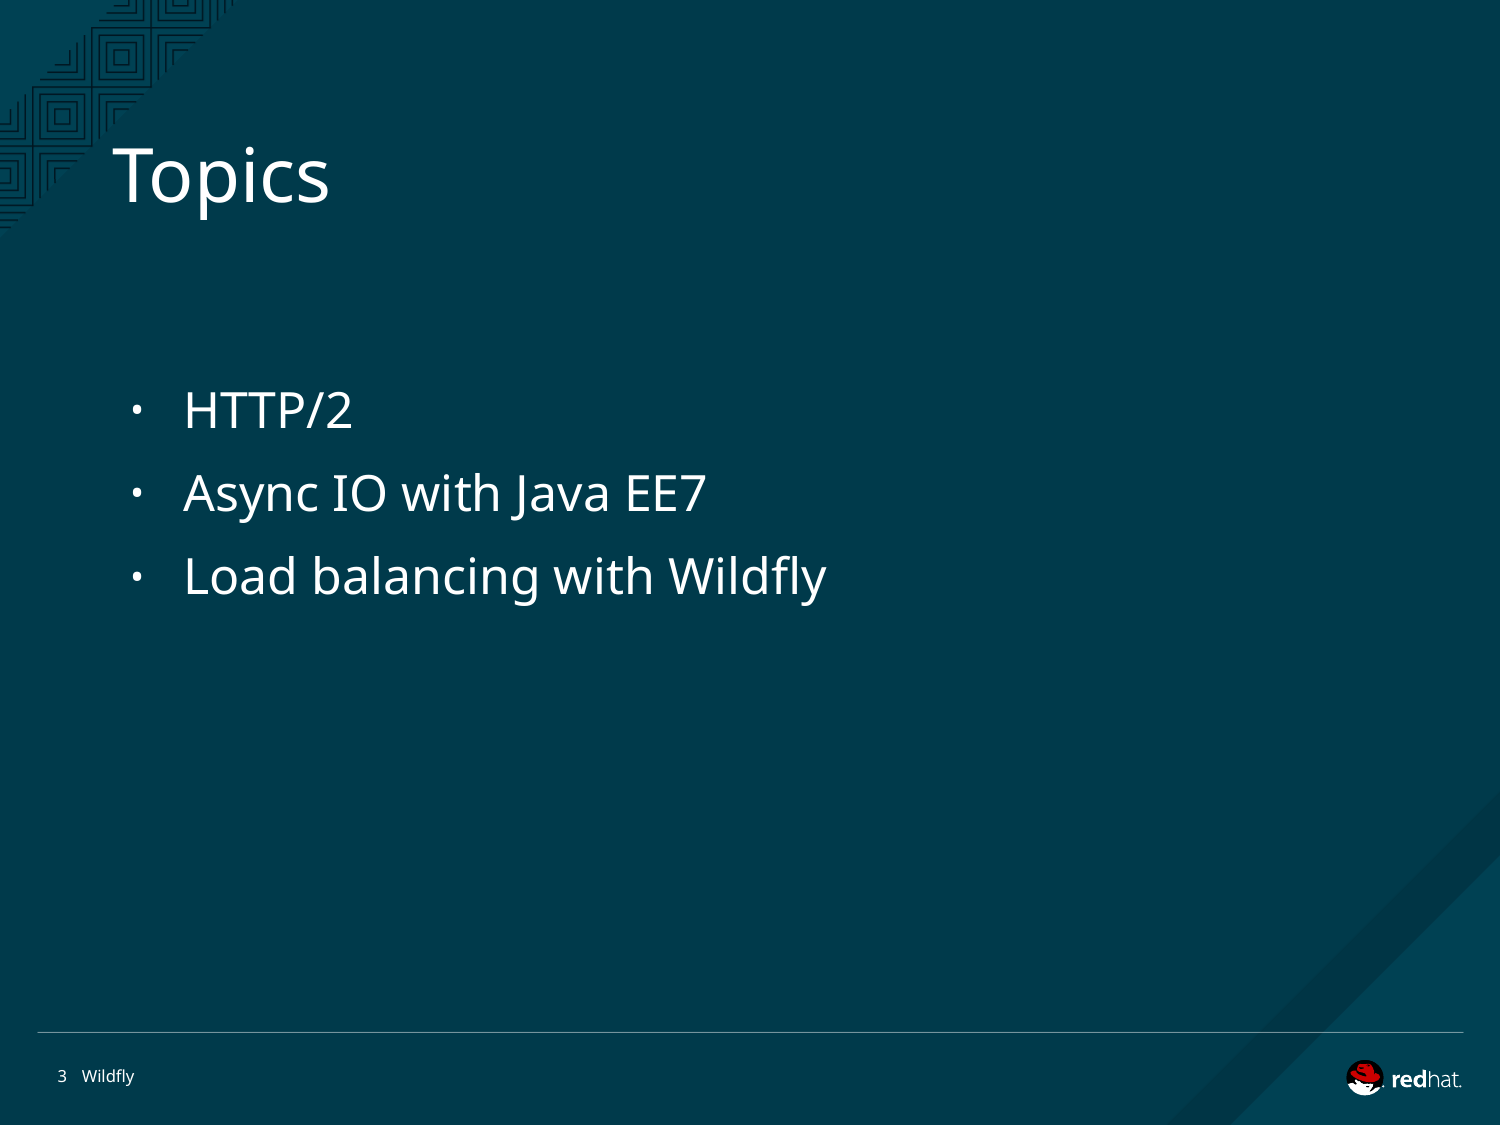

# Topics
HTTP/2
Async IO with Java EE7
Load balancing with Wildfly
3
Wildfly